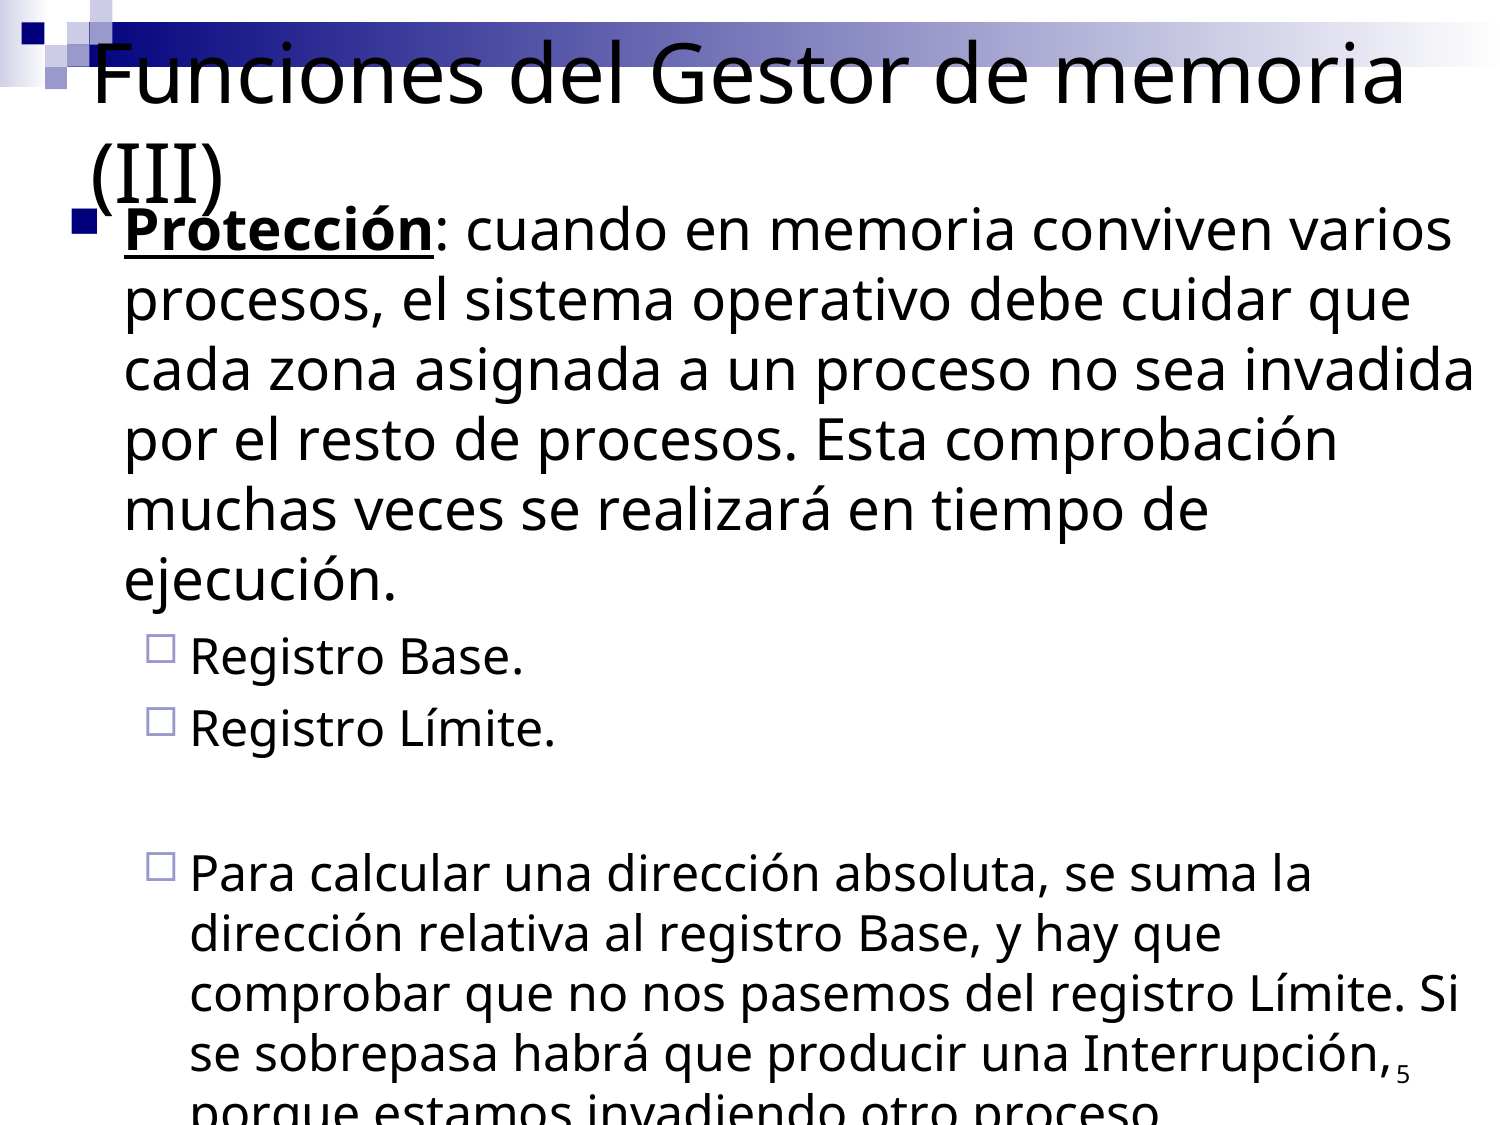

Funciones del Gestor de memoria (III)
Protección: cuando en memoria conviven varios procesos, el sistema operativo debe cuidar que cada zona asignada a un proceso no sea invadida por el resto de procesos. Esta comprobación muchas veces se realizará en tiempo de ejecución.
Registro Base.
Registro Límite.
Para calcular una dirección absoluta, se suma la dirección relativa al registro Base, y hay que comprobar que no nos pasemos del registro Límite. Si se sobrepasa habrá que producir una Interrupción, porque estamos invadiendo otro proceso.